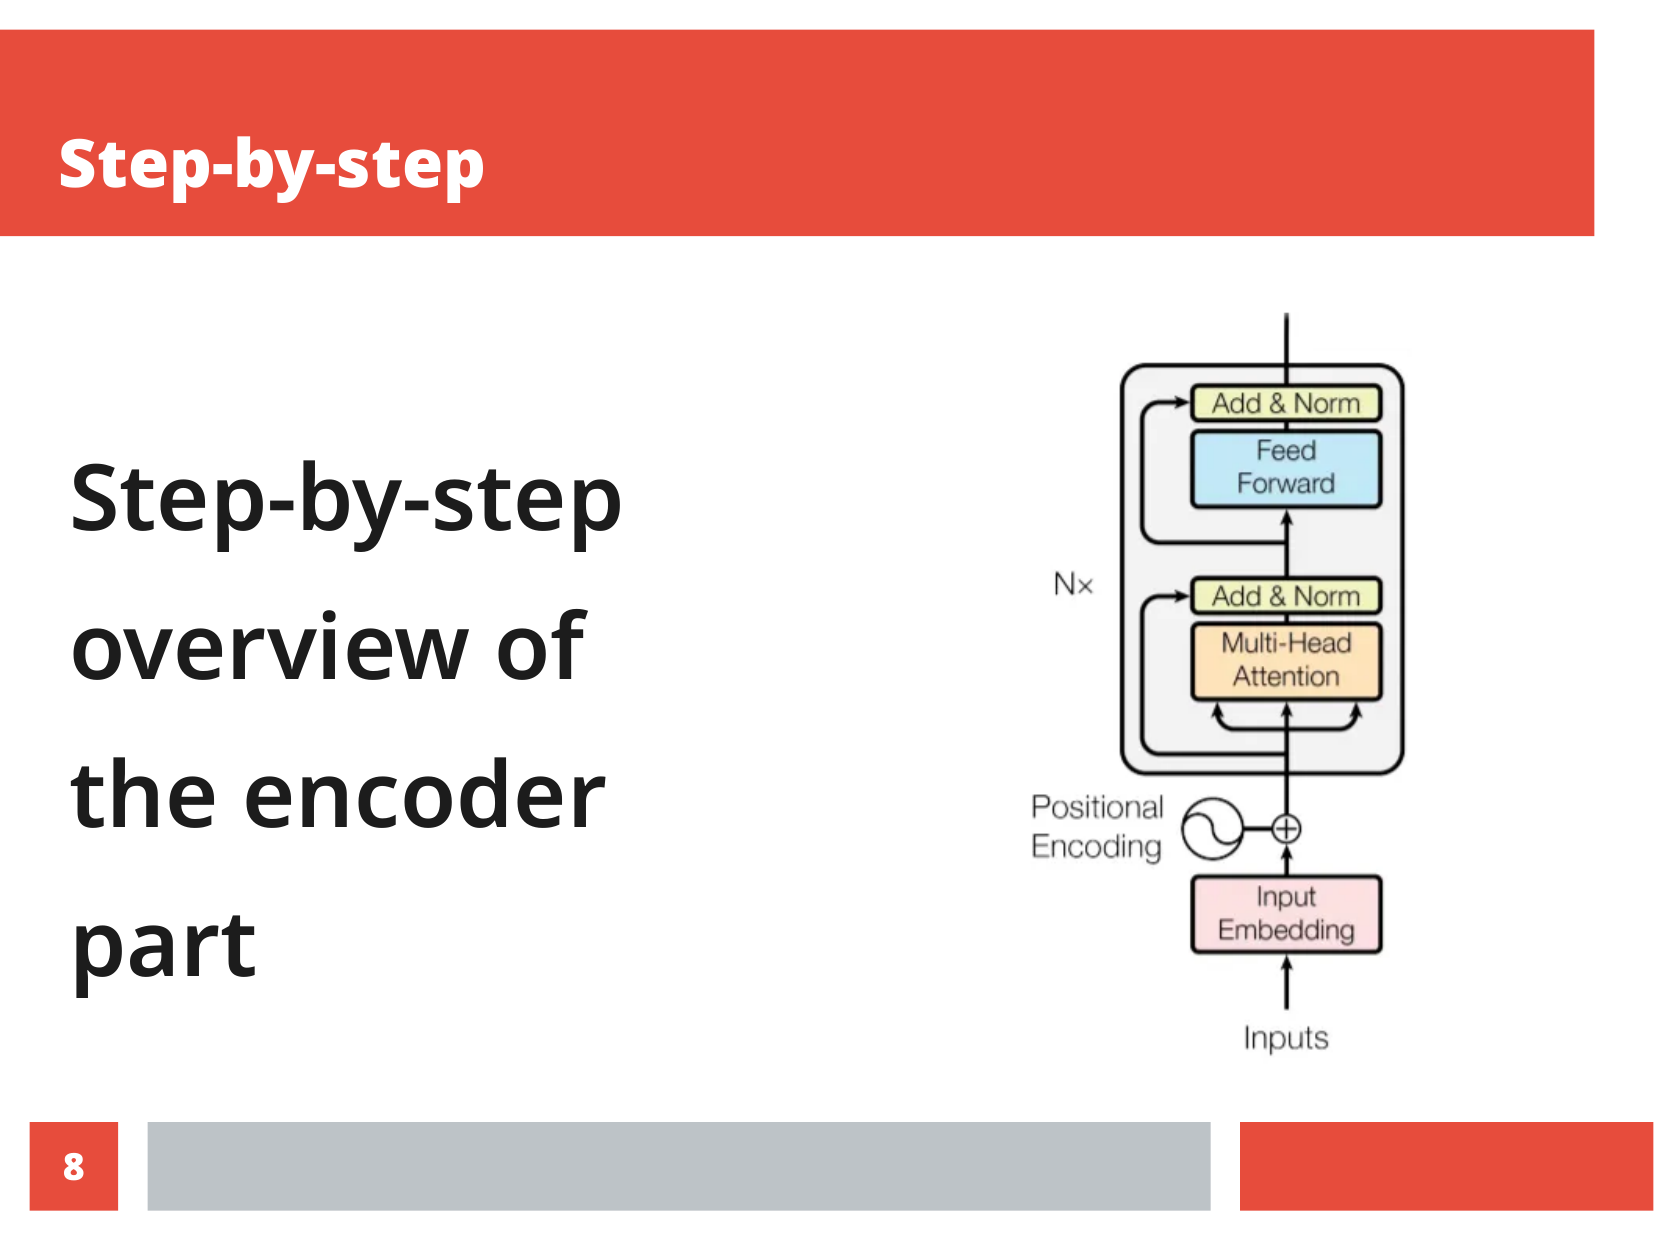

# Step-by-step
Step-by-step
overview of
the encoder
part
8